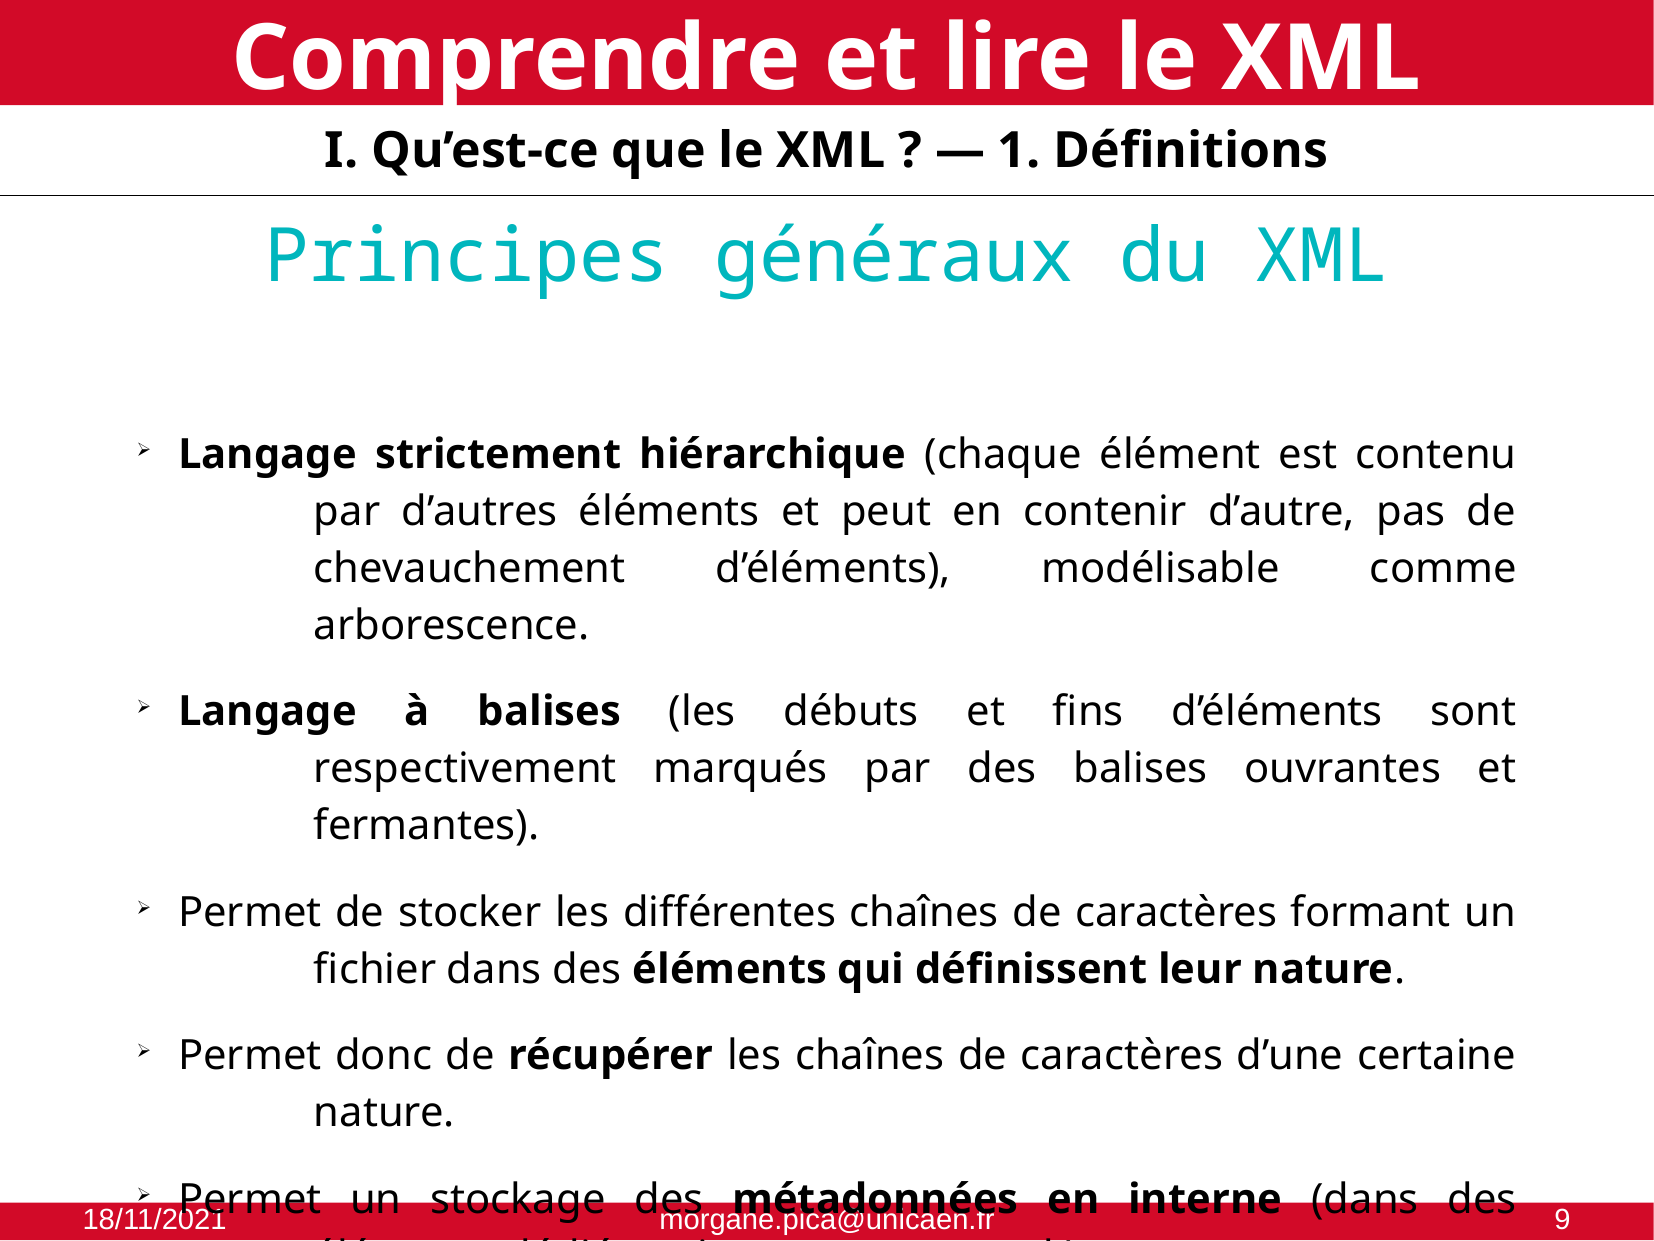

# Comprendre et lire le XML
I. Qu’est-ce que le XML ? — 1. Définitions
Principes généraux du XML
Langage strictement hiérarchique (chaque élément est contenu par d’autres éléments et peut en contenir d’autre, pas de chevauchement d’éléments), modélisable comme arborescence.
Langage à balises (les débuts et fins d’éléments sont respectivement marqués par des balises ouvrantes et fermantes).
Permet de stocker les différentes chaînes de caractères formant un fichier dans des éléments qui définissent leur nature.
Permet donc de récupérer les chaînes de caractères d’une certaine nature.
Permet un stockage des métadonnées en interne (dans des éléments dédiés uniquement aux m.d.).
18/11/2021
morgane.pica@unicaen.fr
9